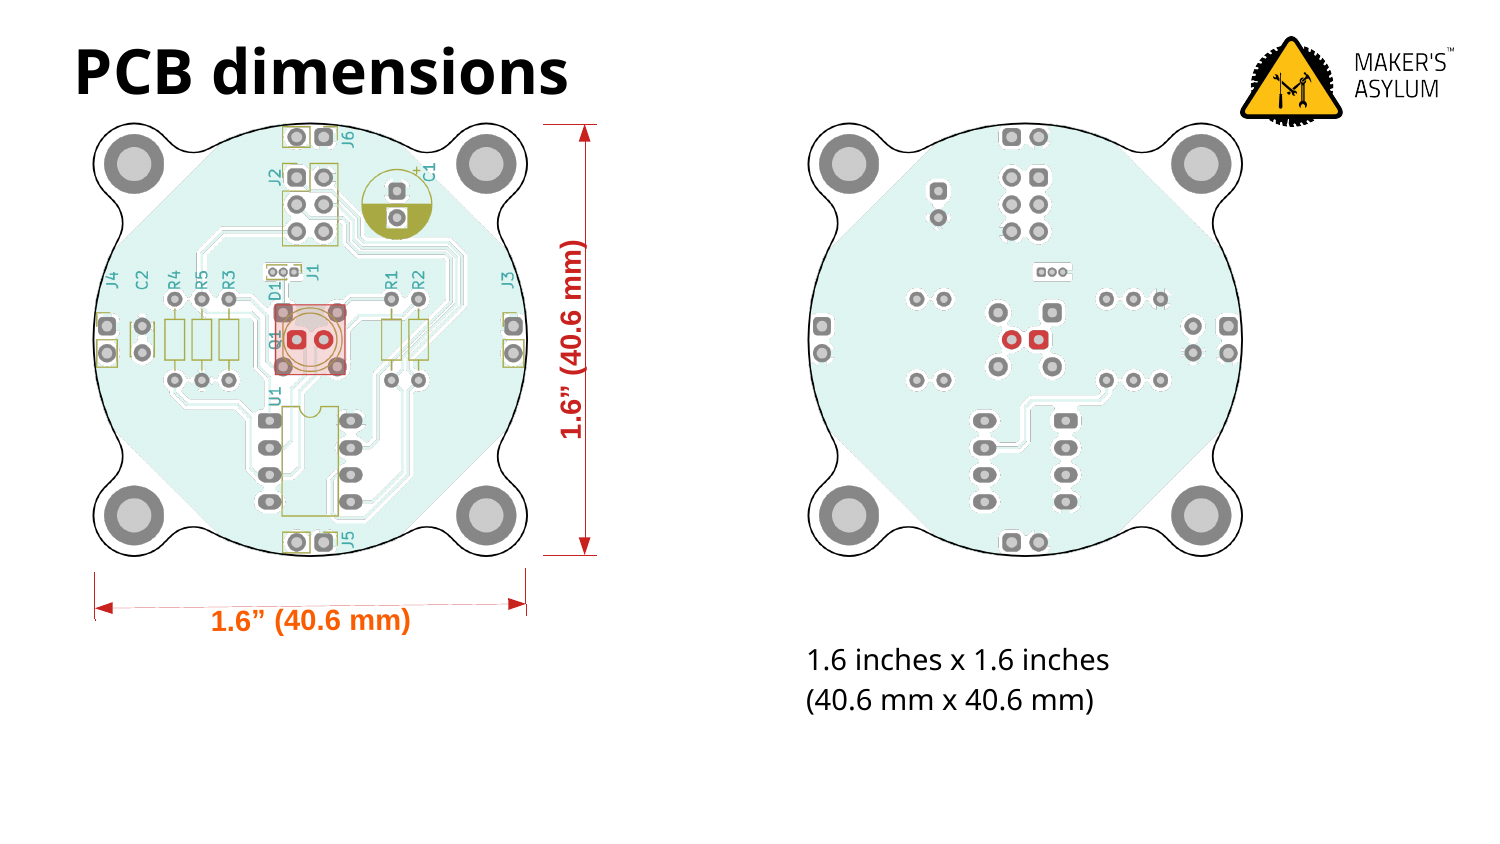

PCB dimensions
1.6 inches x 1.6 inches
(40.6 mm x 40.6 mm)